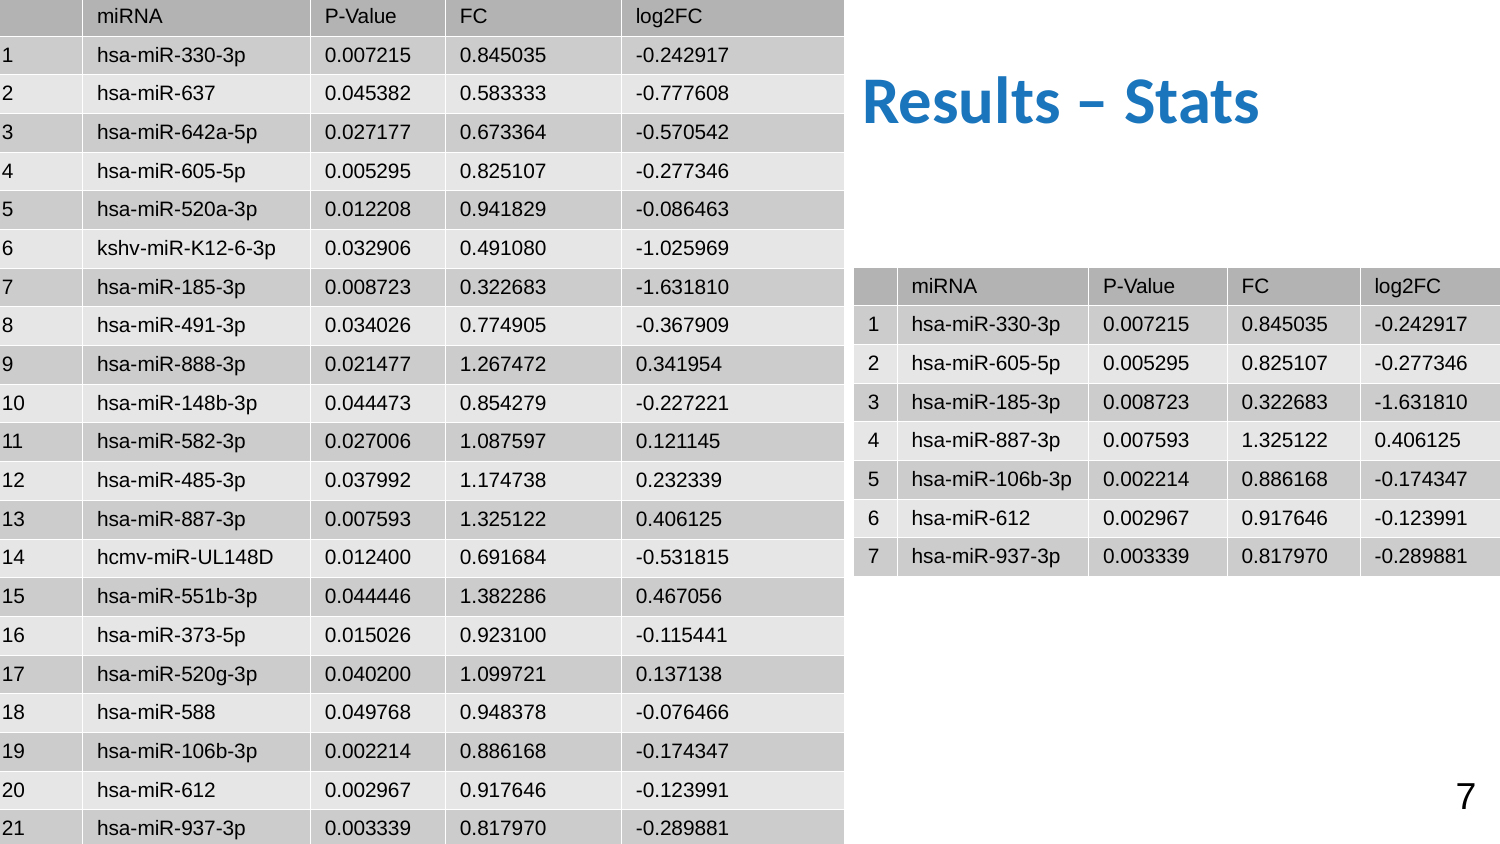

| | miRNA | P-Value | FC | log2FC |
| --- | --- | --- | --- | --- |
| 1 | hsa-miR-330-3p | 0.007215 | 0.845035 | -0.242917 |
| 2 | hsa-miR-637 | 0.045382 | 0.583333 | -0.777608 |
| 3 | hsa-miR-642a-5p | 0.027177 | 0.673364 | -0.570542 |
| 4 | hsa-miR-605-5p | 0.005295 | 0.825107 | -0.277346 |
| 5 | hsa-miR-520a-3p | 0.012208 | 0.941829 | -0.086463 |
| 6 | kshv-miR-K12-6-3p | 0.032906 | 0.491080 | -1.025969 |
| 7 | hsa-miR-185-3p | 0.008723 | 0.322683 | -1.631810 |
| 8 | hsa-miR-491-3p | 0.034026 | 0.774905 | -0.367909 |
| 9 | hsa-miR-888-3p | 0.021477 | 1.267472 | 0.341954 |
| 10 | hsa-miR-148b-3p | 0.044473 | 0.854279 | -0.227221 |
| 11 | hsa-miR-582-3p | 0.027006 | 1.087597 | 0.121145 |
| 12 | hsa-miR-485-3p | 0.037992 | 1.174738 | 0.232339 |
| 13 | hsa-miR-887-3p | 0.007593 | 1.325122 | 0.406125 |
| 14 | hcmv-miR-UL148D | 0.012400 | 0.691684 | -0.531815 |
| 15 | hsa-miR-551b-3p | 0.044446 | 1.382286 | 0.467056 |
| 16 | hsa-miR-373-5p | 0.015026 | 0.923100 | -0.115441 |
| 17 | hsa-miR-520g-3p | 0.040200 | 1.099721 | 0.137138 |
| 18 | hsa-miR-588 | 0.049768 | 0.948378 | -0.076466 |
| 19 | hsa-miR-106b-3p | 0.002214 | 0.886168 | -0.174347 |
| 20 | hsa-miR-612 | 0.002967 | 0.917646 | -0.123991 |
| 21 | hsa-miR-937-3p | 0.003339 | 0.817970 | -0.289881 |
# Results – Stats
| | miRNA | P-Value | FC | log2FC |
| --- | --- | --- | --- | --- |
| 1 | hsa-miR-330-3p | 0.007215 | 0.845035 | -0.242917 |
| 2 | hsa-miR-605-5p | 0.005295 | 0.825107 | -0.277346 |
| 3 | hsa-miR-185-3p | 0.008723 | 0.322683 | -1.631810 |
| 4 | hsa-miR-887-3p | 0.007593 | 1.325122 | 0.406125 |
| 5 | hsa-miR-106b-3p | 0.002214 | 0.886168 | -0.174347 |
| 6 | hsa-miR-612 | 0.002967 | 0.917646 | -0.123991 |
| 7 | hsa-miR-937-3p | 0.003339 | 0.817970 | -0.289881 |